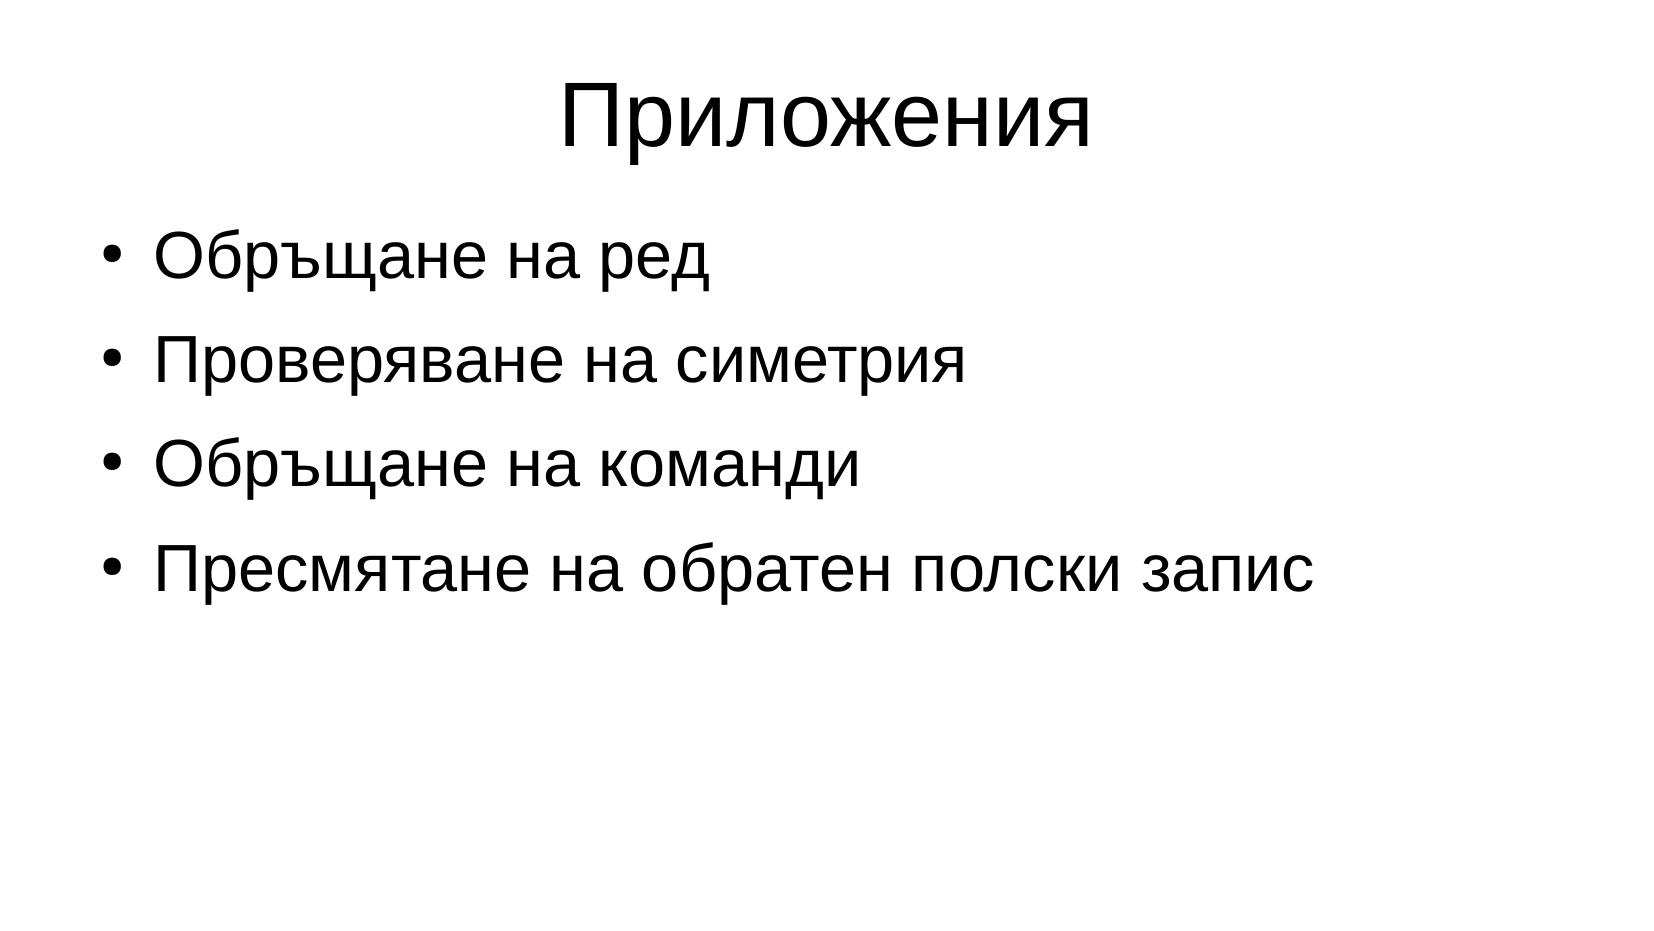

# Приложения
Обръщане на ред
Проверяване на симетрия
Обръщане на команди
Пресмятане на обратен полски запис